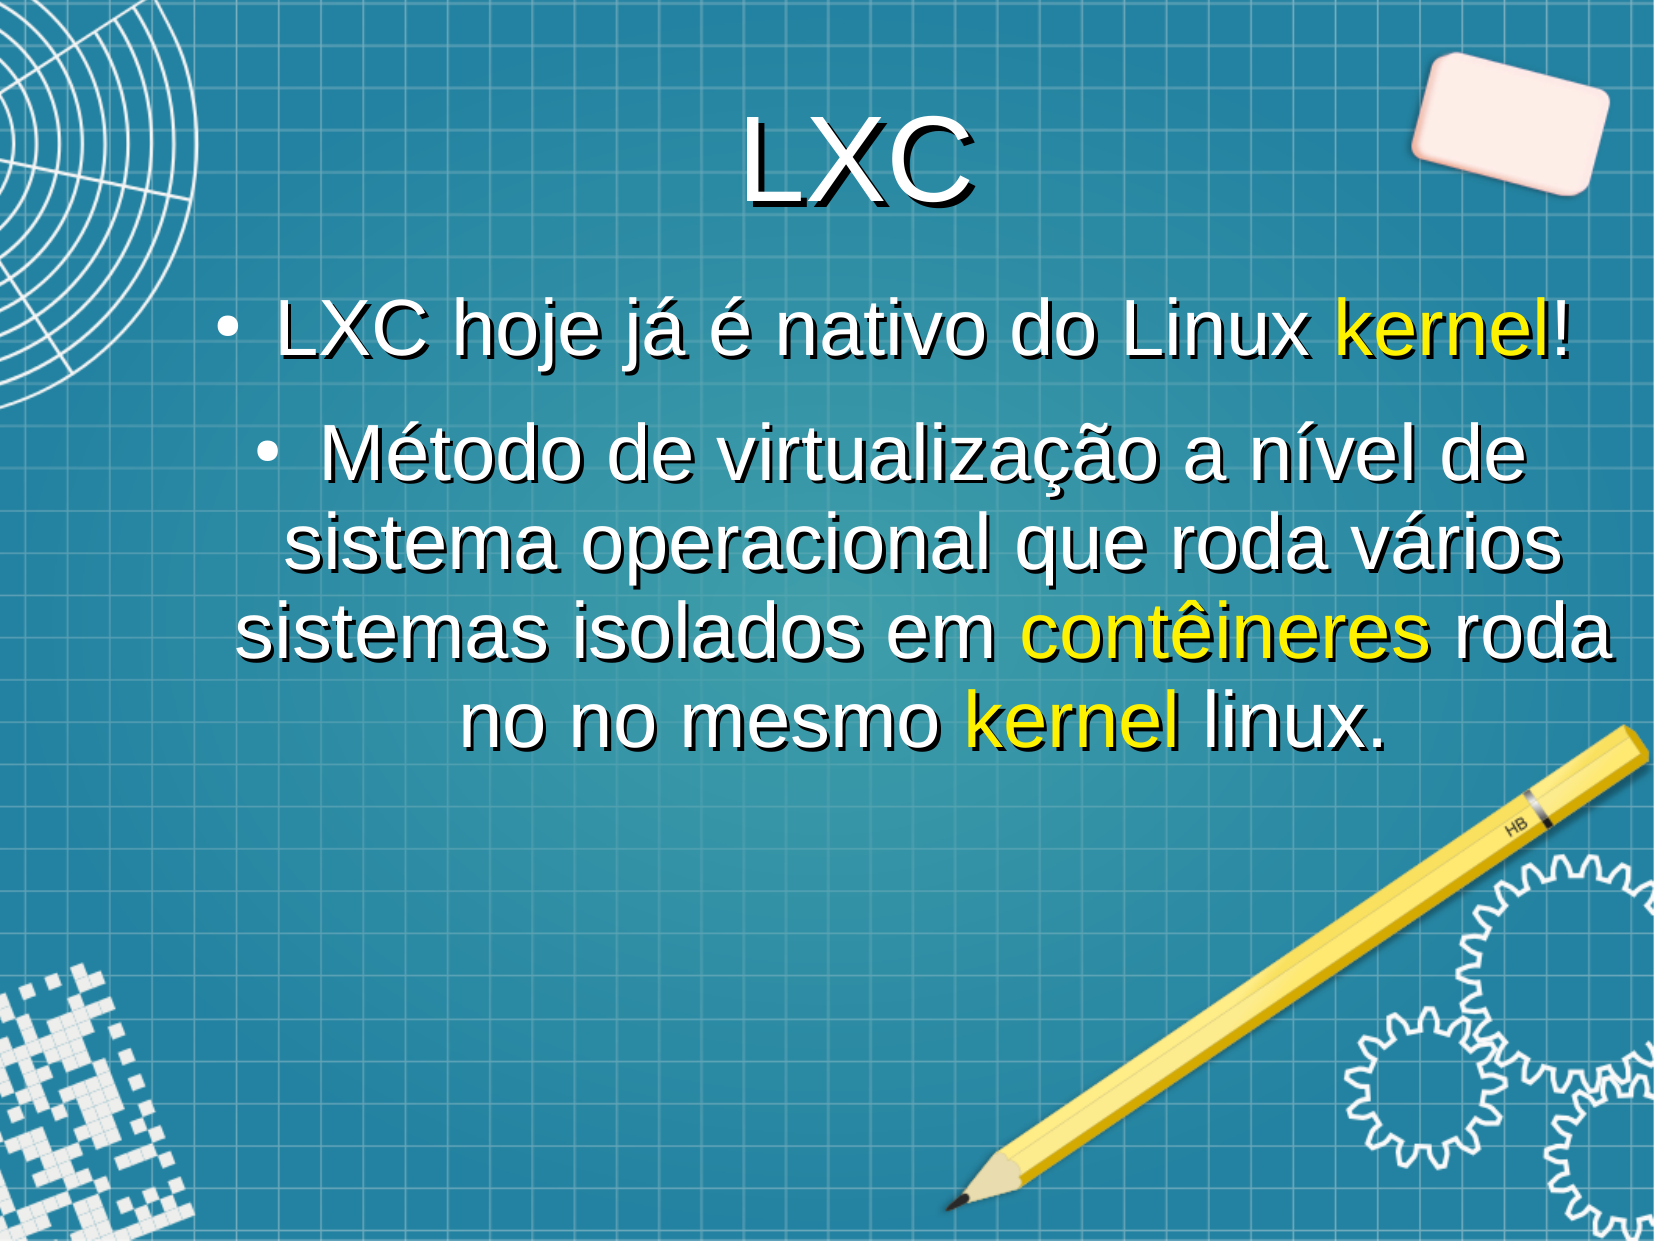

# LXC
LXC hoje já é nativo do Linux kernel!
Método de virtualização a nível de sistema operacional que roda vários sistemas isolados em contêineres roda no no mesmo kernel linux.